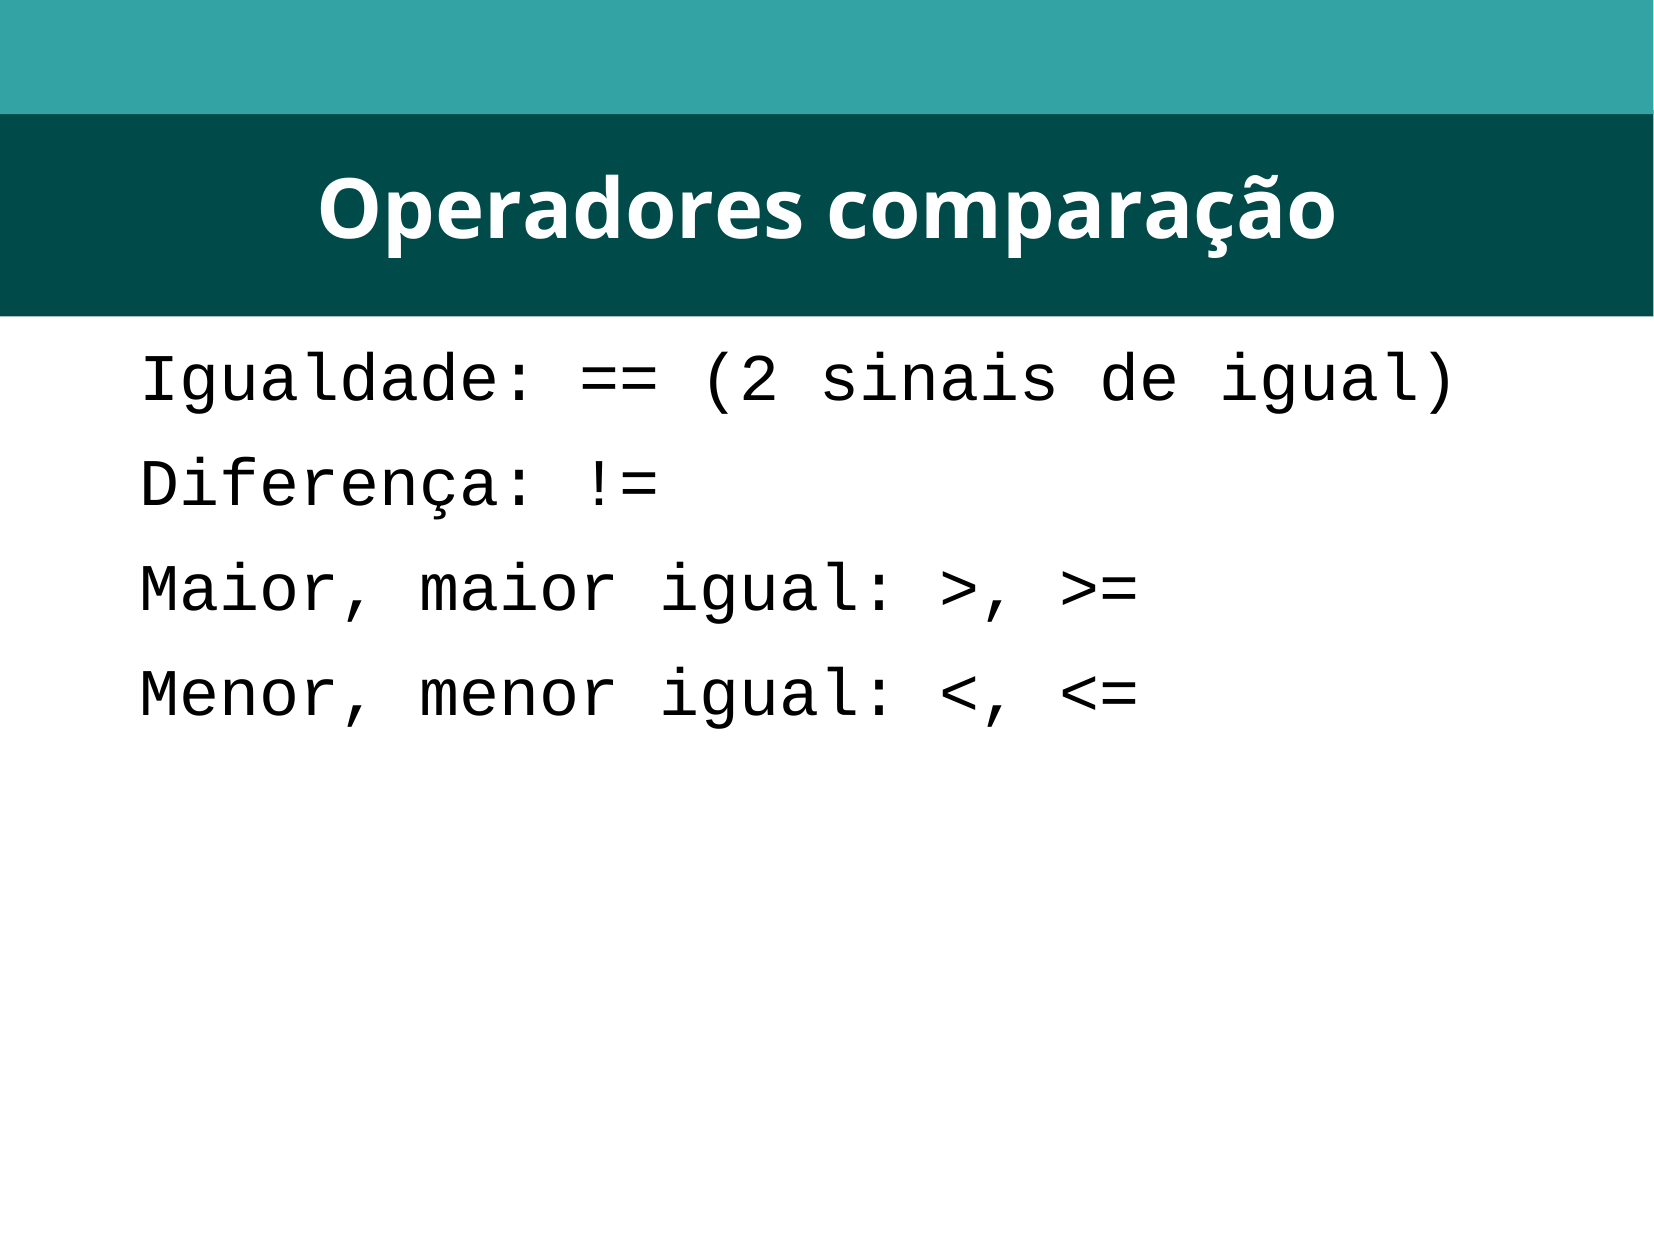

Operadores comparação
# Igualdade: == (2 sinais de igual)
Diferença: !=
Maior, maior igual: >, >=
Menor, menor igual: <, <=